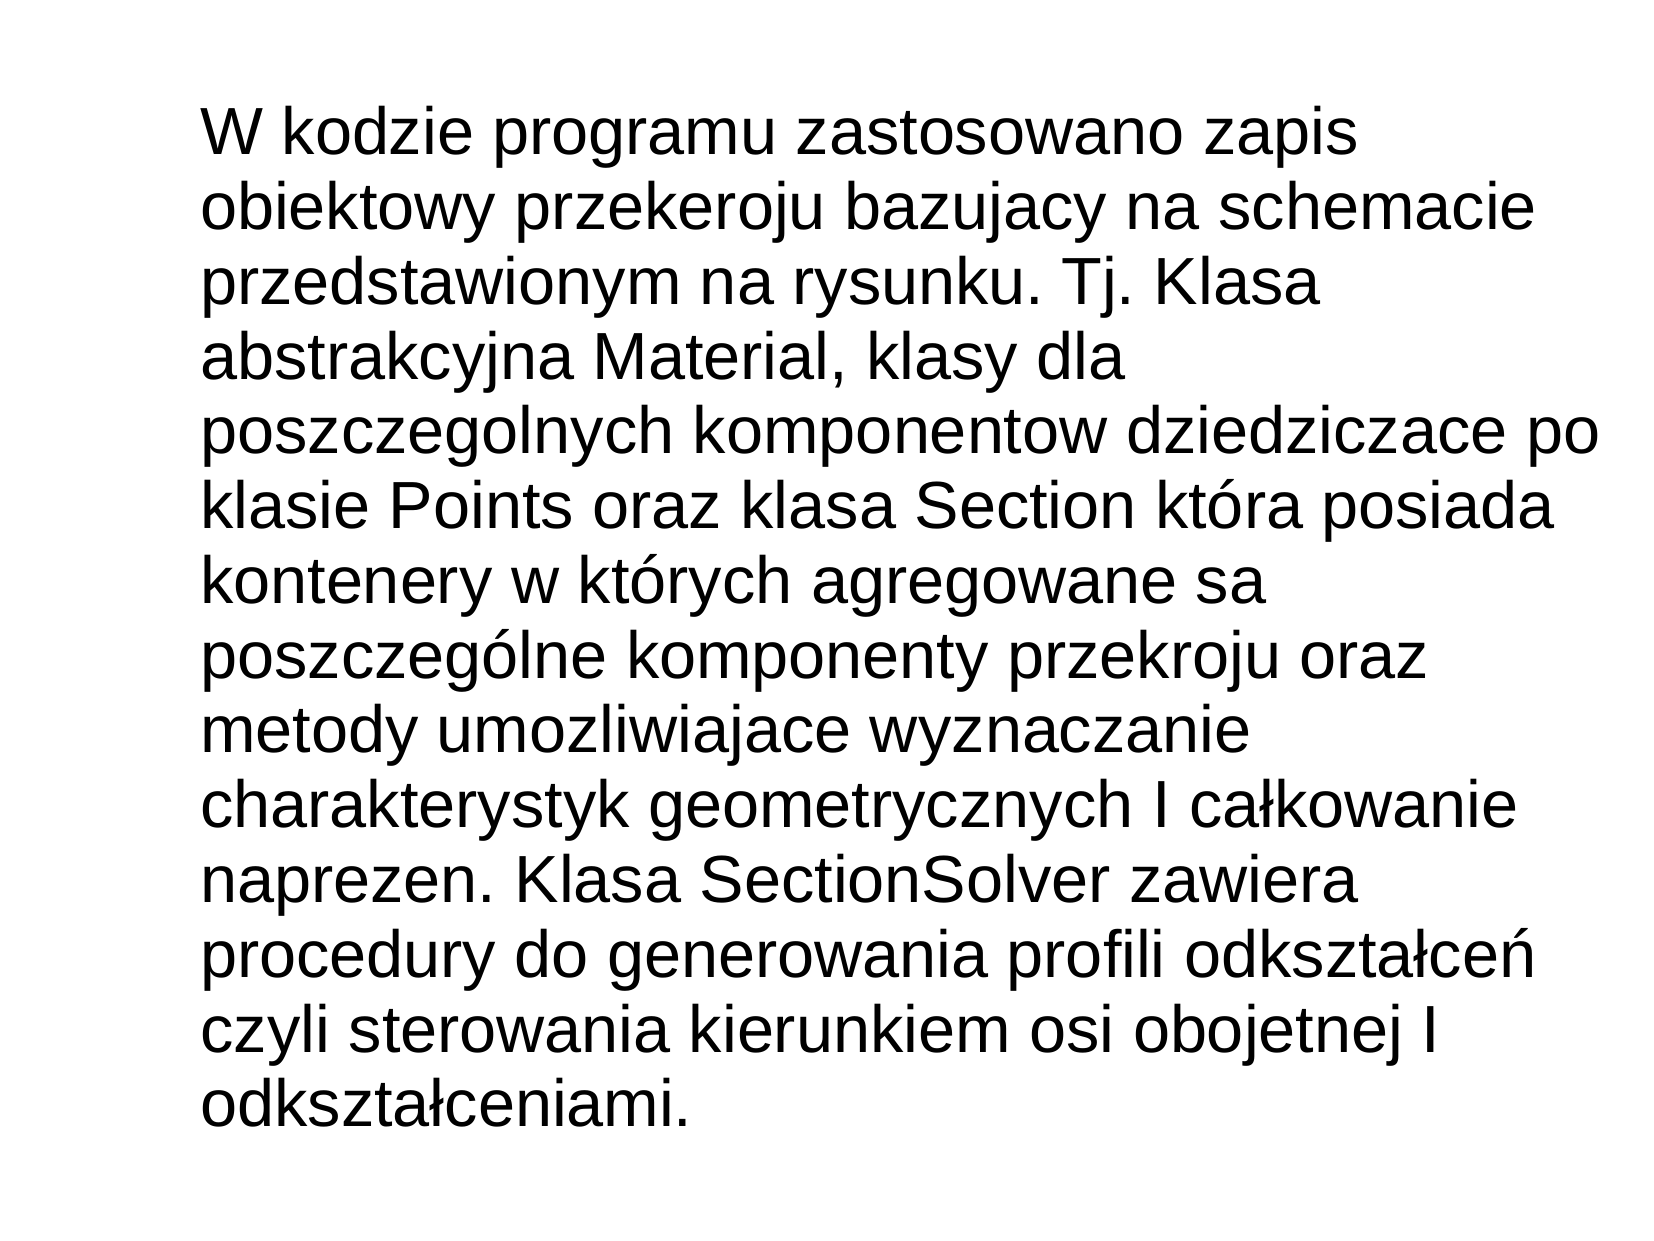

# W kodzie programu zastosowano zapis obiektowy przekeroju bazujacy na schemacie przedstawionym na rysunku. Tj. Klasa abstrakcyjna Material, klasy dla poszczegolnych komponentow dziedziczace po klasie Points oraz klasa Section która posiada kontenery w których agregowane sa poszczególne komponenty przekroju oraz metody umozliwiajace wyznaczanie charakterystyk geometrycznych I całkowanie naprezen. Klasa SectionSolver zawiera procedury do generowania profili odkształceń czyli sterowania kierunkiem osi obojetnej I odkształceniami.